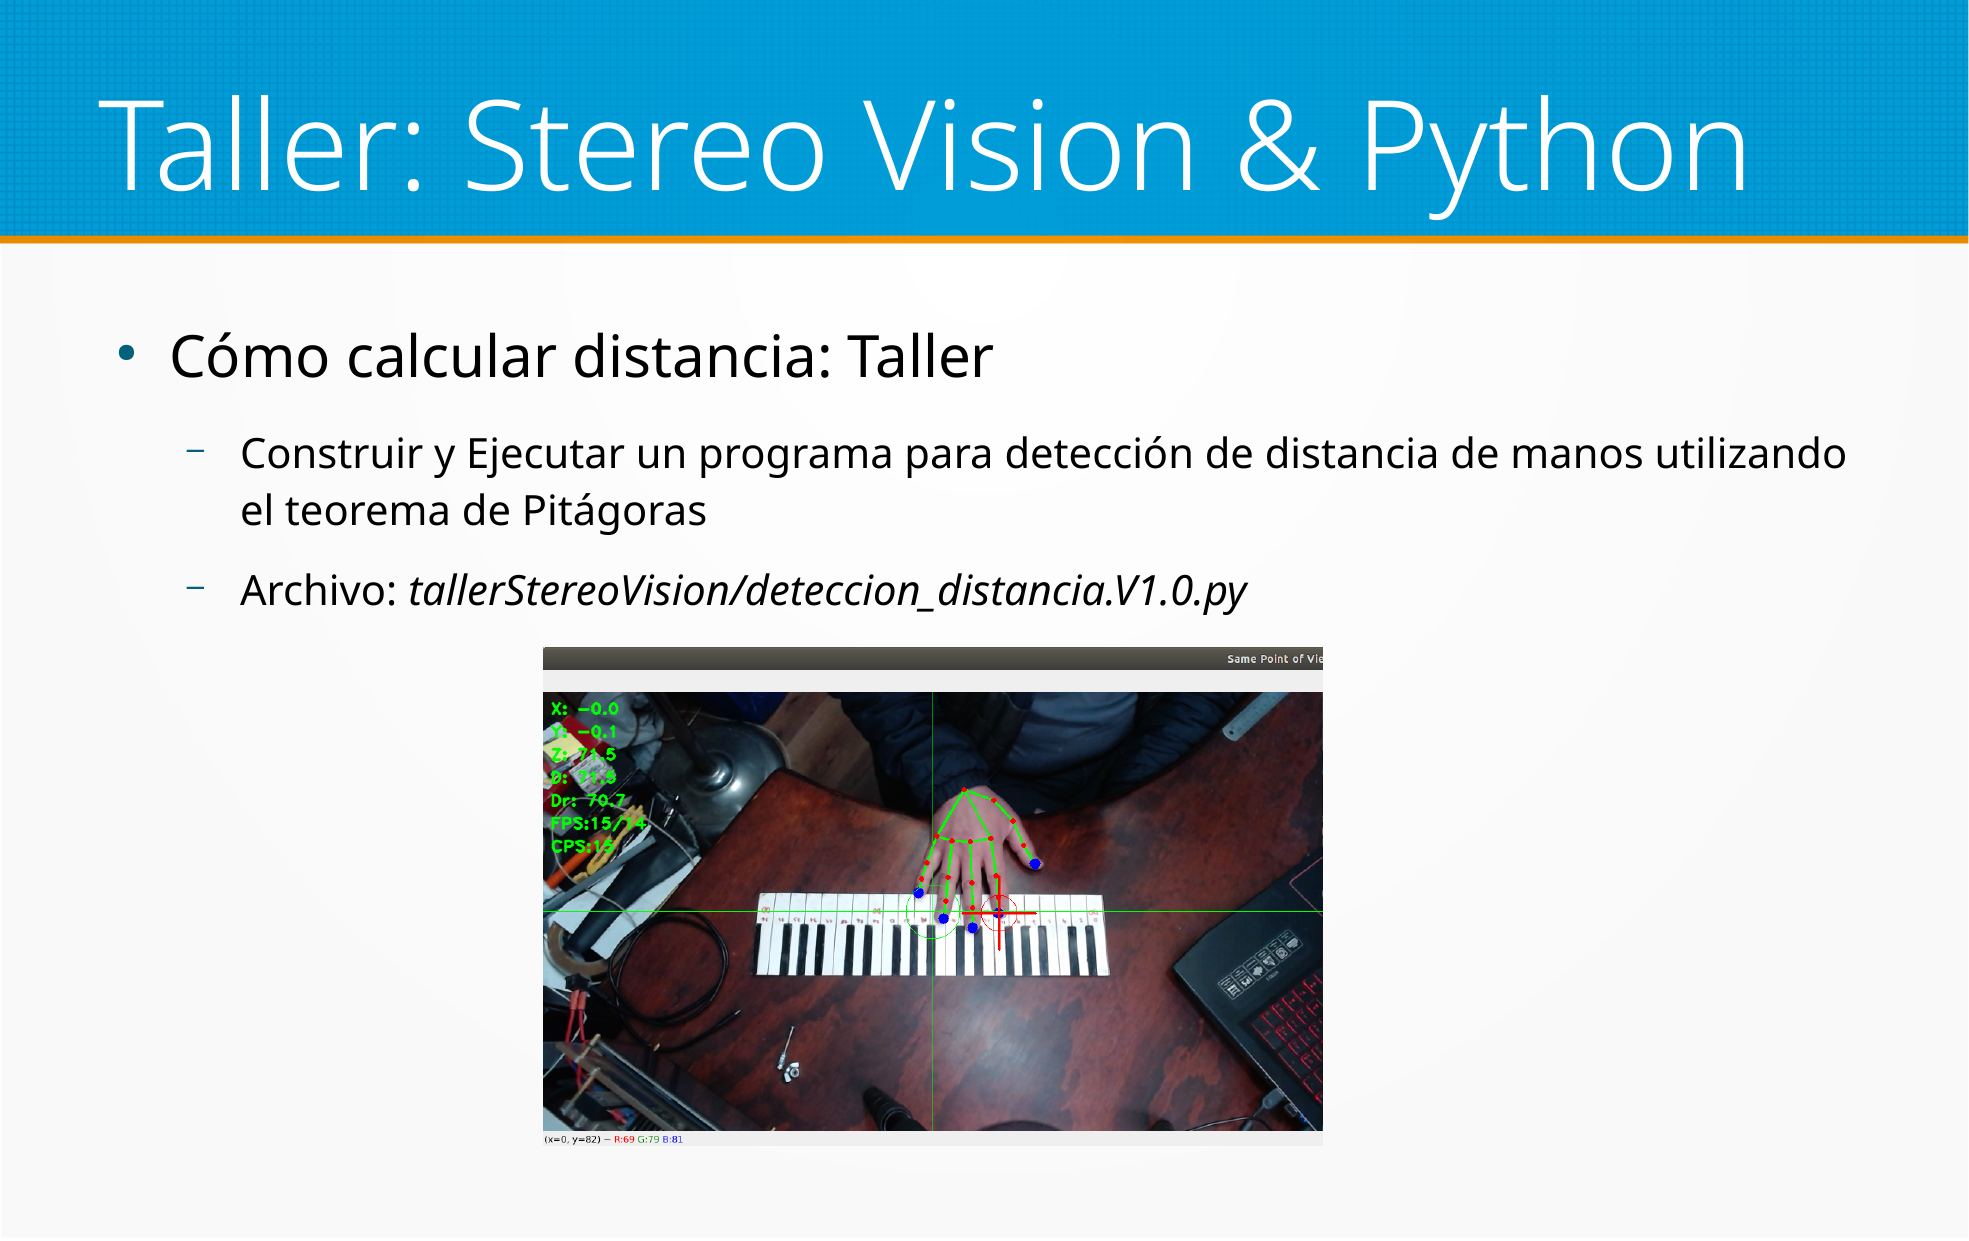

# Taller: Stereo Vision & Python
Cómo calcular distancia: Taller
Construir y Ejecutar un programa para detección de distancia de manos utilizando el teorema de Pitágoras
Archivo: tallerStereoVision/deteccion_distancia.V1.0.py